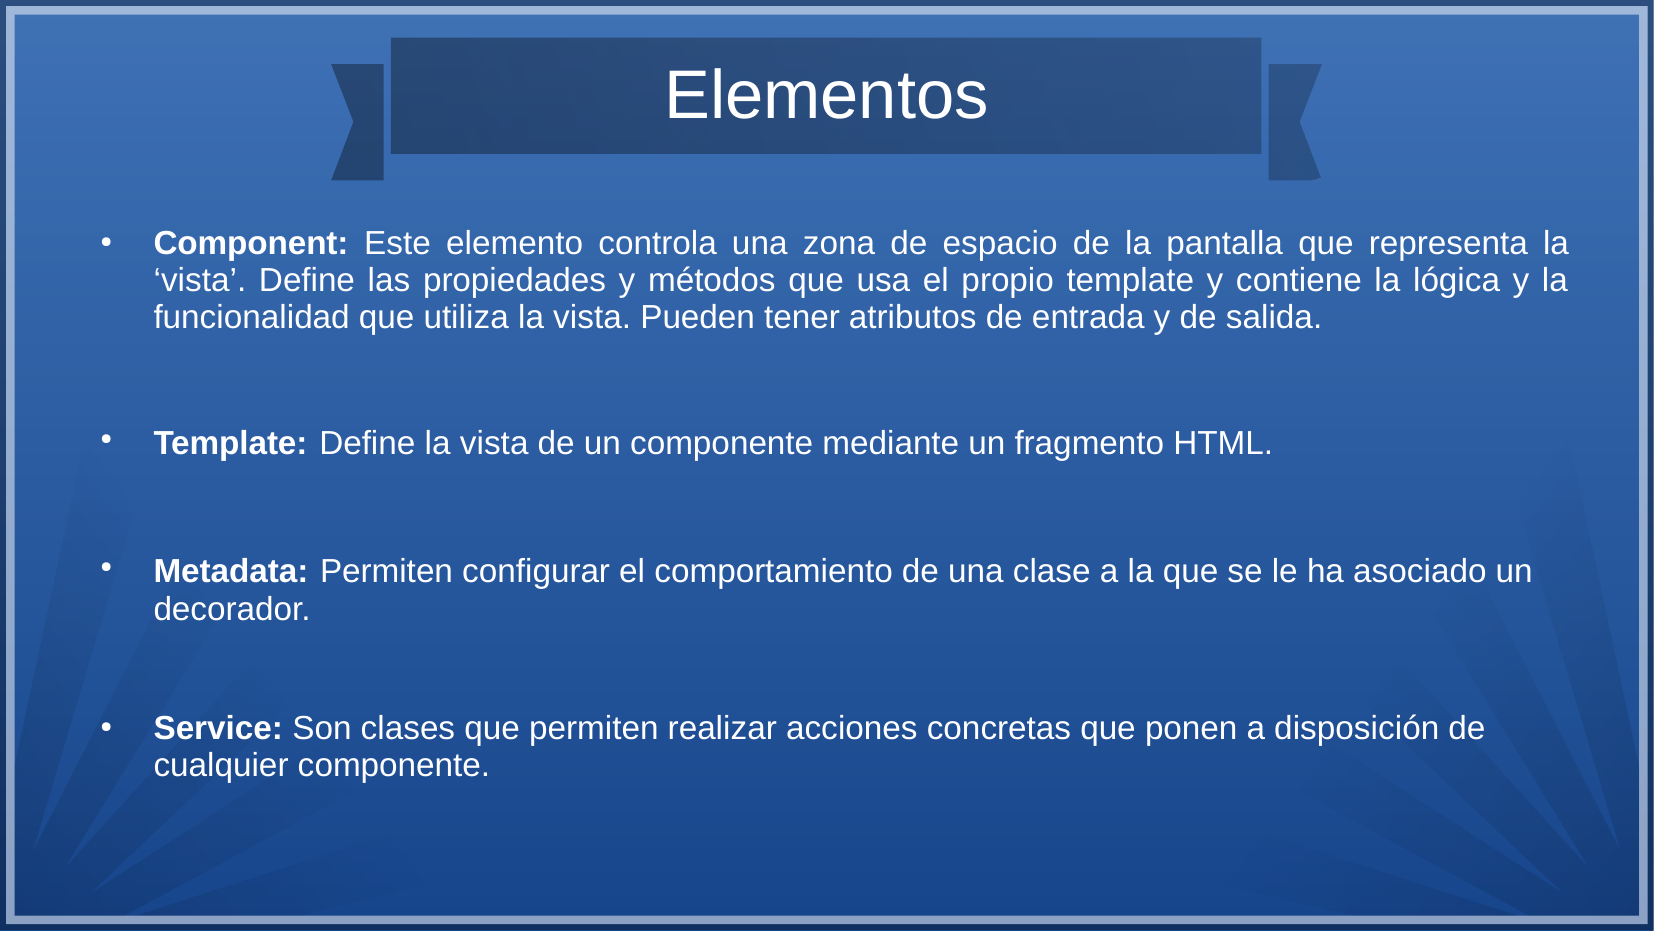

# Elementos
Component: Este elemento controla una zona de espacio de la pantalla que representa la ‘vista’. Define las propiedades y métodos que usa el propio template y contiene la lógica y la funcionalidad que utiliza la vista. Pueden tener atributos de entrada y de salida.
Template: Define la vista de un componente mediante un fragmento HTML.
Metadata: Permiten configurar el comportamiento de una clase a la que se le ha asociado un decorador.
Service: Son clases que permiten realizar acciones concretas que ponen a disposición de cualquier componente.